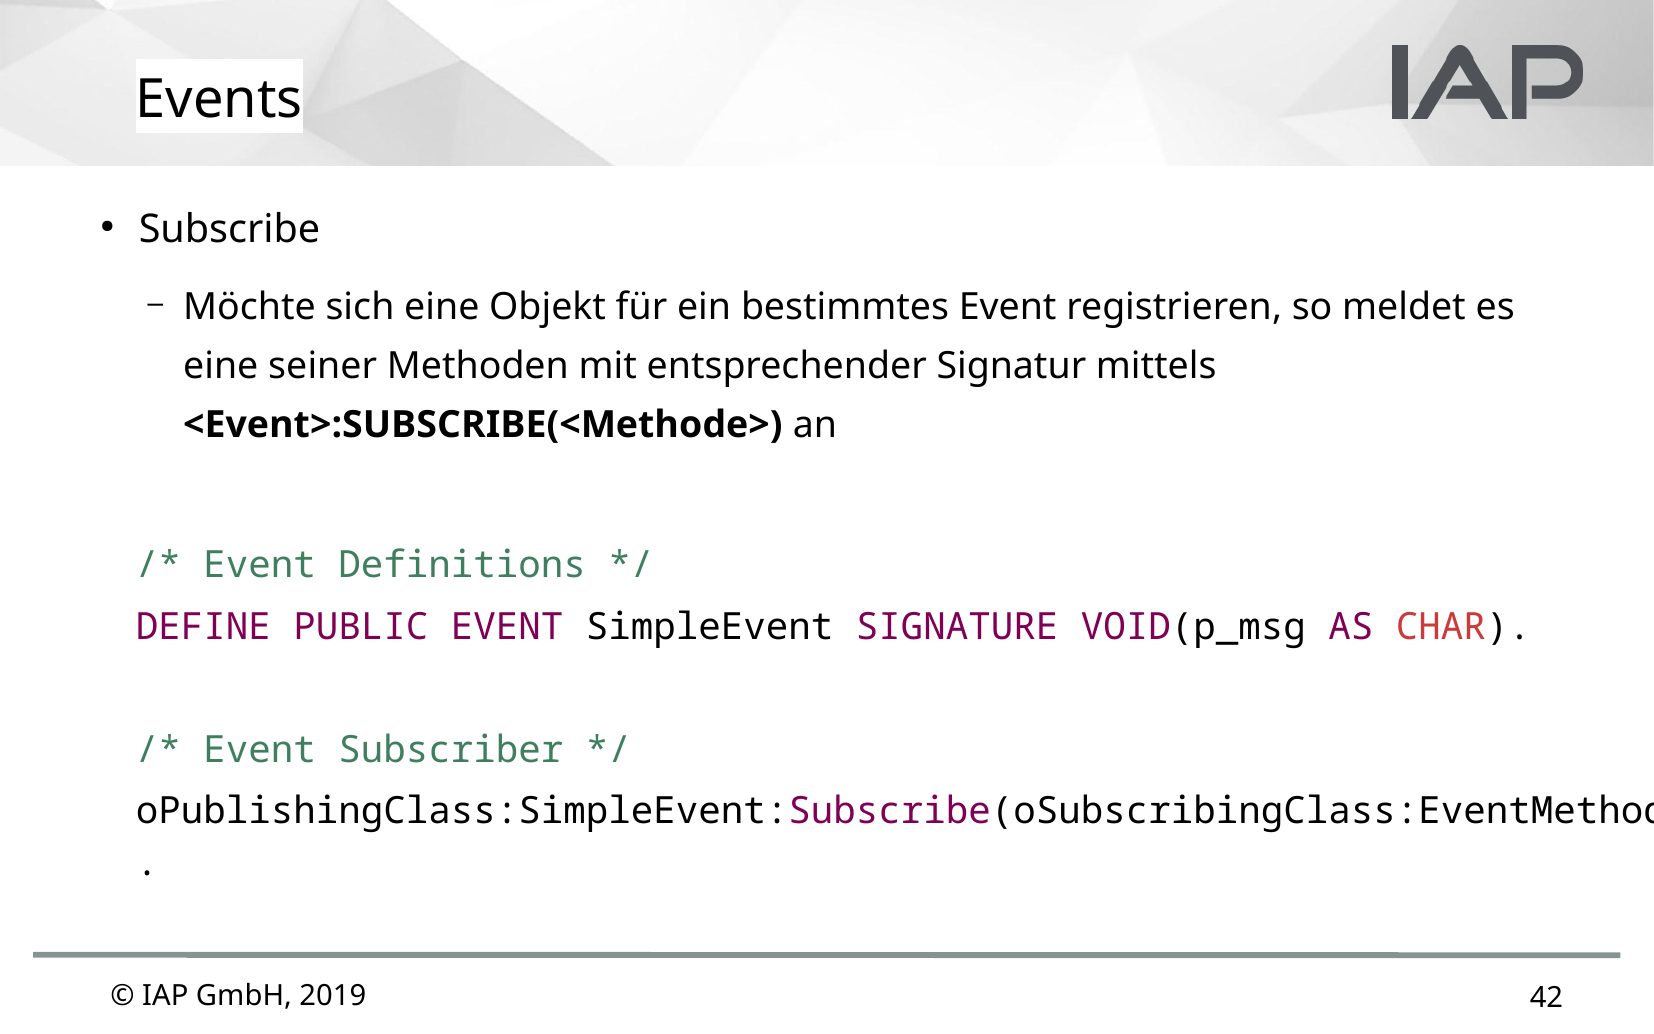

# Events
Subscribe
Möchte sich eine Objekt für ein bestimmtes Event registrieren, so meldet es eine seiner Methoden mit entsprechender Signatur mittels <Event>:SUBSCRIBE(<Methode>) an
/* Event Definitions */
DEFINE PUBLIC EVENT SimpleEvent SIGNATURE VOID(p_msg AS CHAR).
/* Event Subscriber */
oPublishingClass:SimpleEvent:Subscribe(oSubscribingClass:EventMethod).
© IAP GmbH, 2019
42